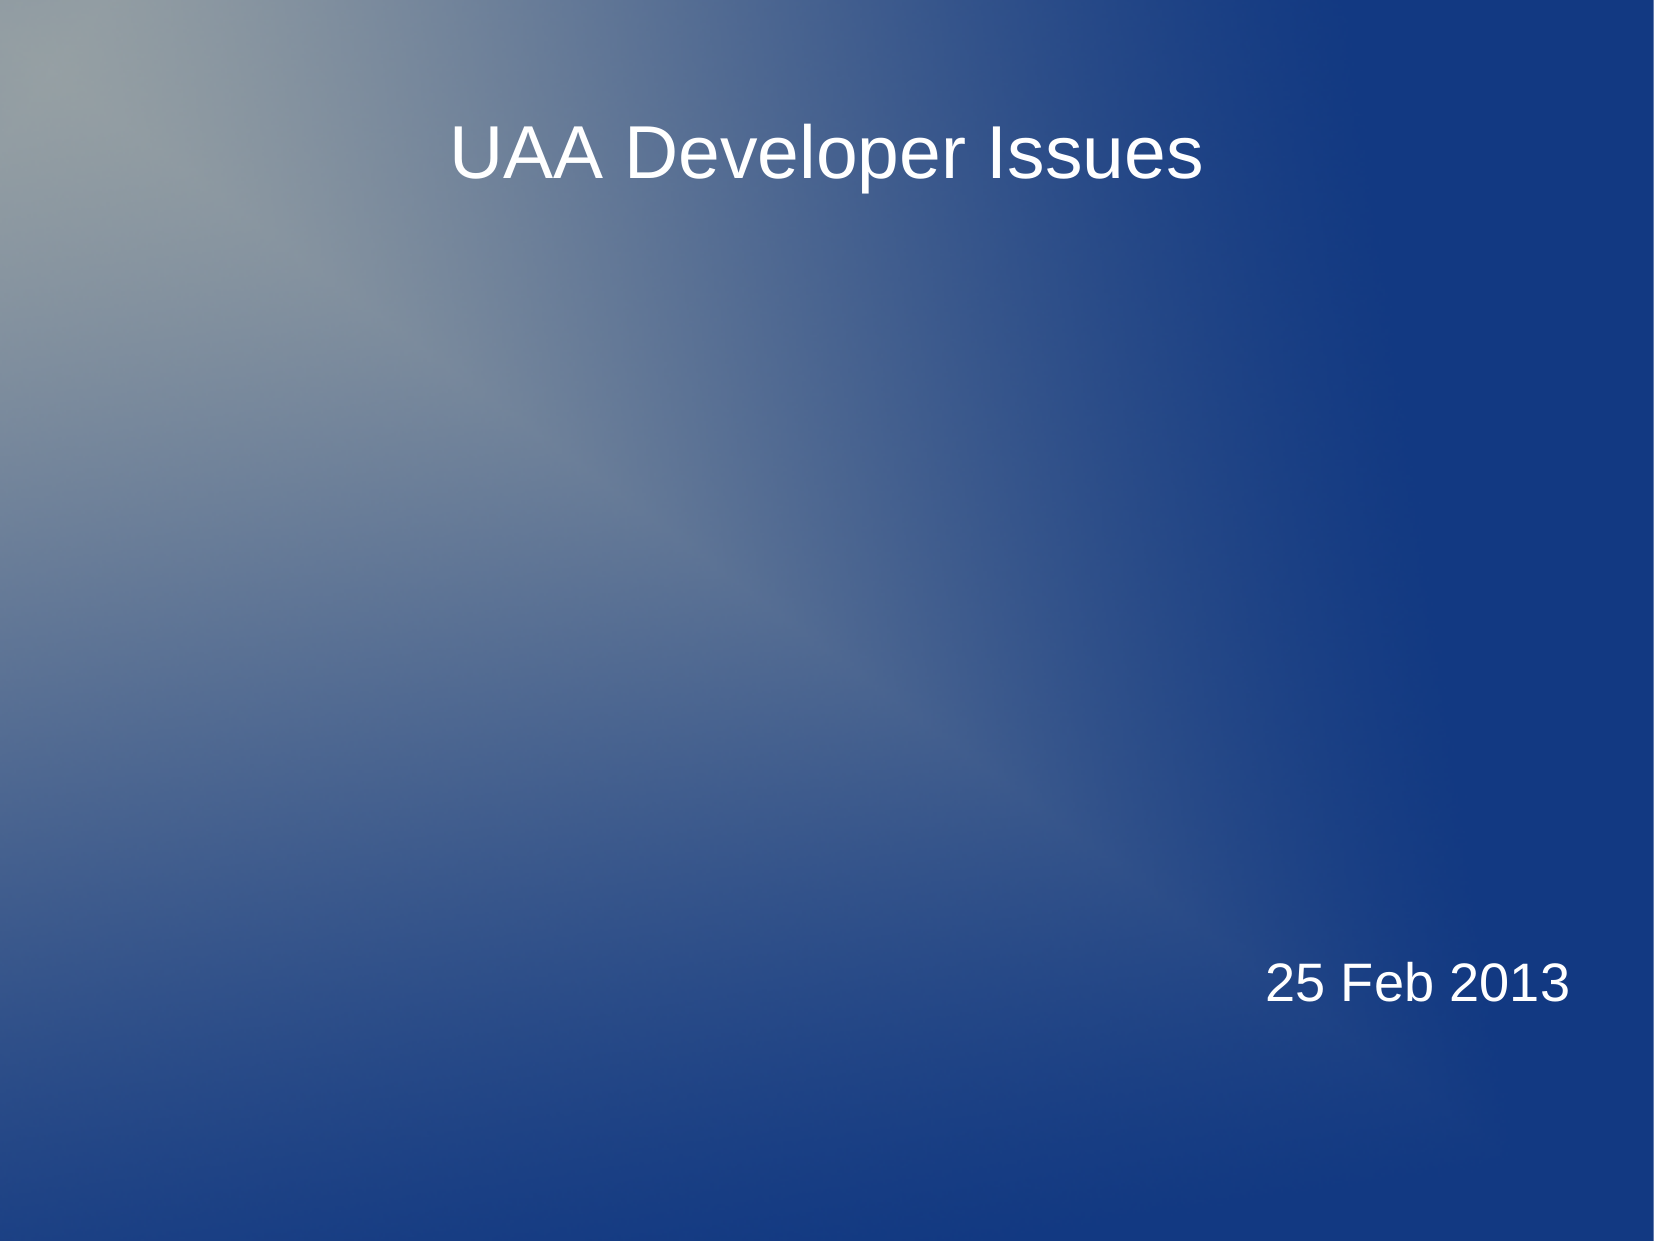

# UAA Developer Issues
25 Feb 2013